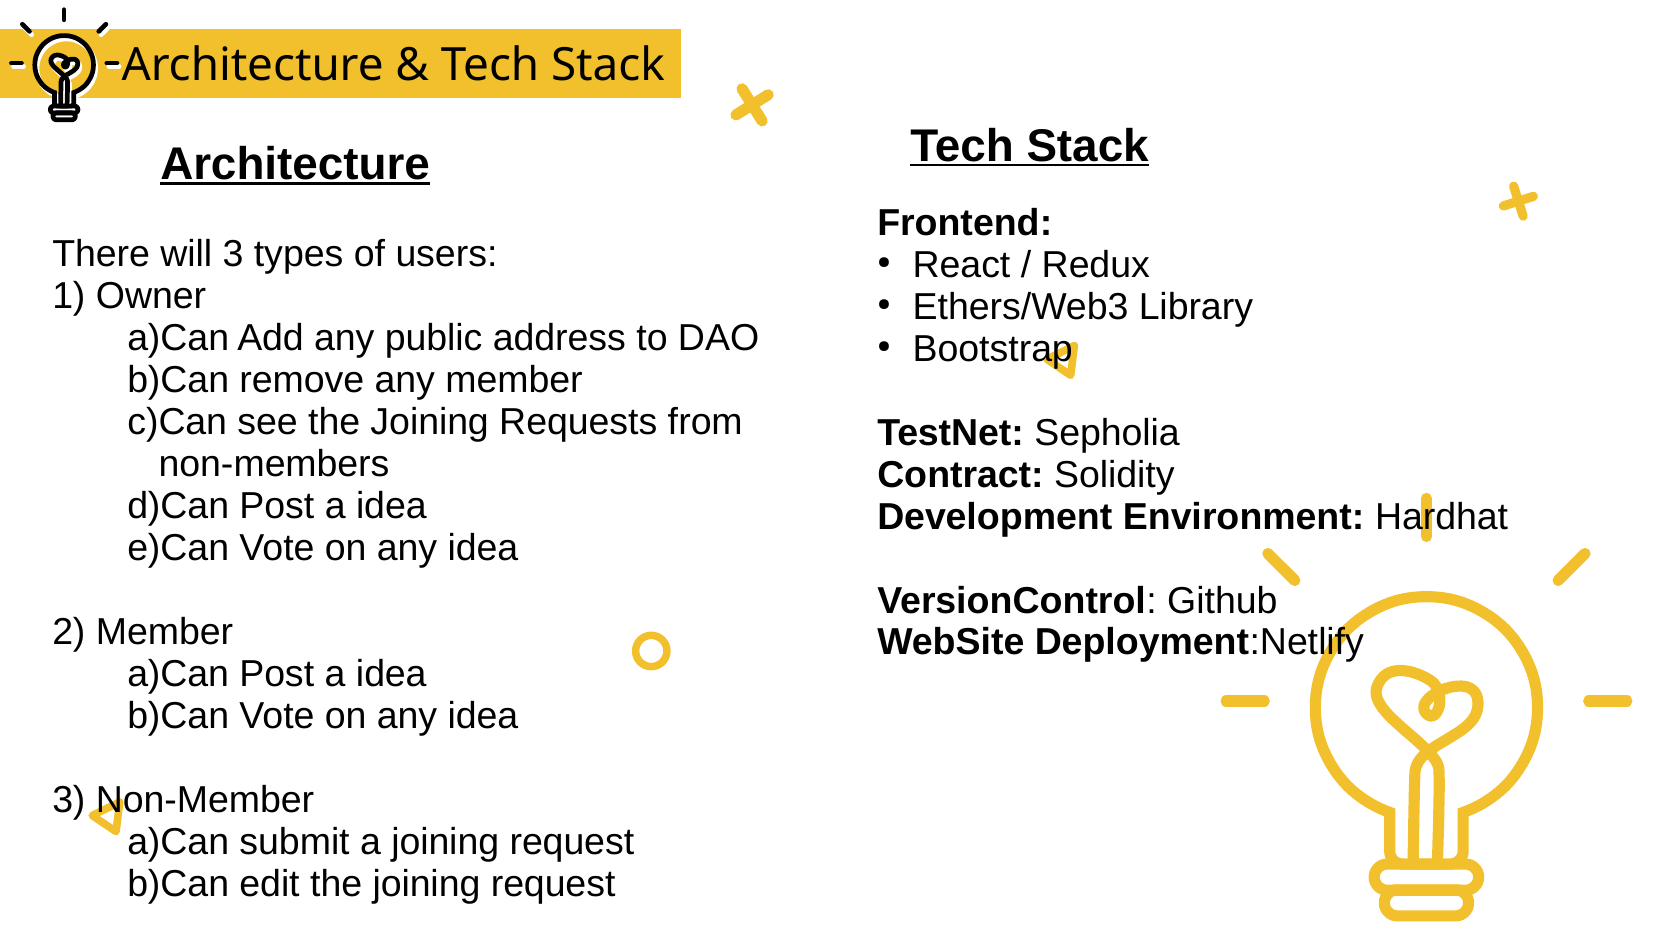

# Architecture & Tech Stack
Tech Stack
Architecture
Frontend:
React / Redux
Ethers/Web3 Library
Bootstrap
TestNet: Sepholia
Contract: Solidity
Development Environment: Hardhat
VersionControl: Github
WebSite Deployment:Netlify
There will 3 types of users:
1) Owner
	a)Can Add any public address to DAO
	b)Can remove any member
	c)Can see the Joining Requests from
	 non-members
	d)Can Post a idea
	e)Can Vote on any idea
2) Member
	a)Can Post a idea
	b)Can Vote on any idea
3) Non-Member
	a)Can submit a joining request
	b)Can edit the joining request